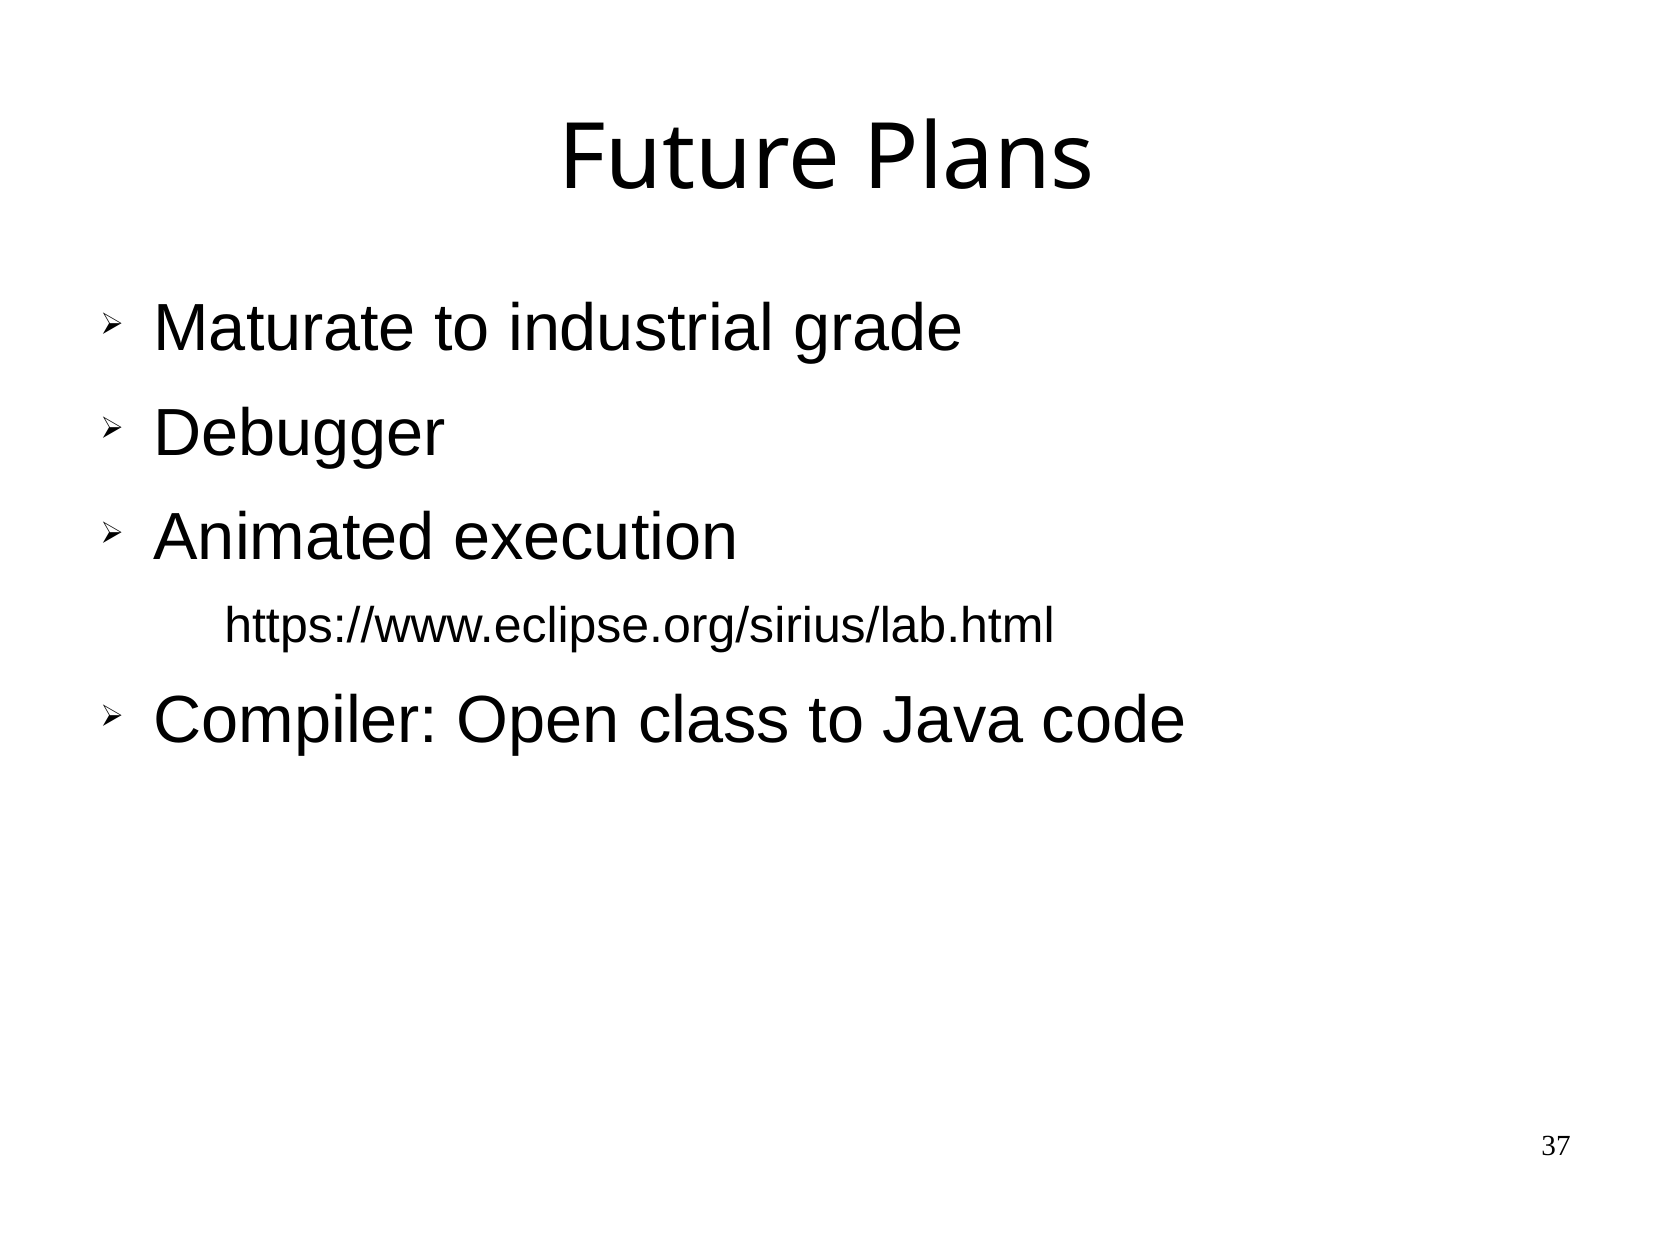

# Future Plans
Maturate to industrial grade
Debugger
Animated execution
https://www.eclipse.org/sirius/lab.html
Compiler: Open class to Java code
37